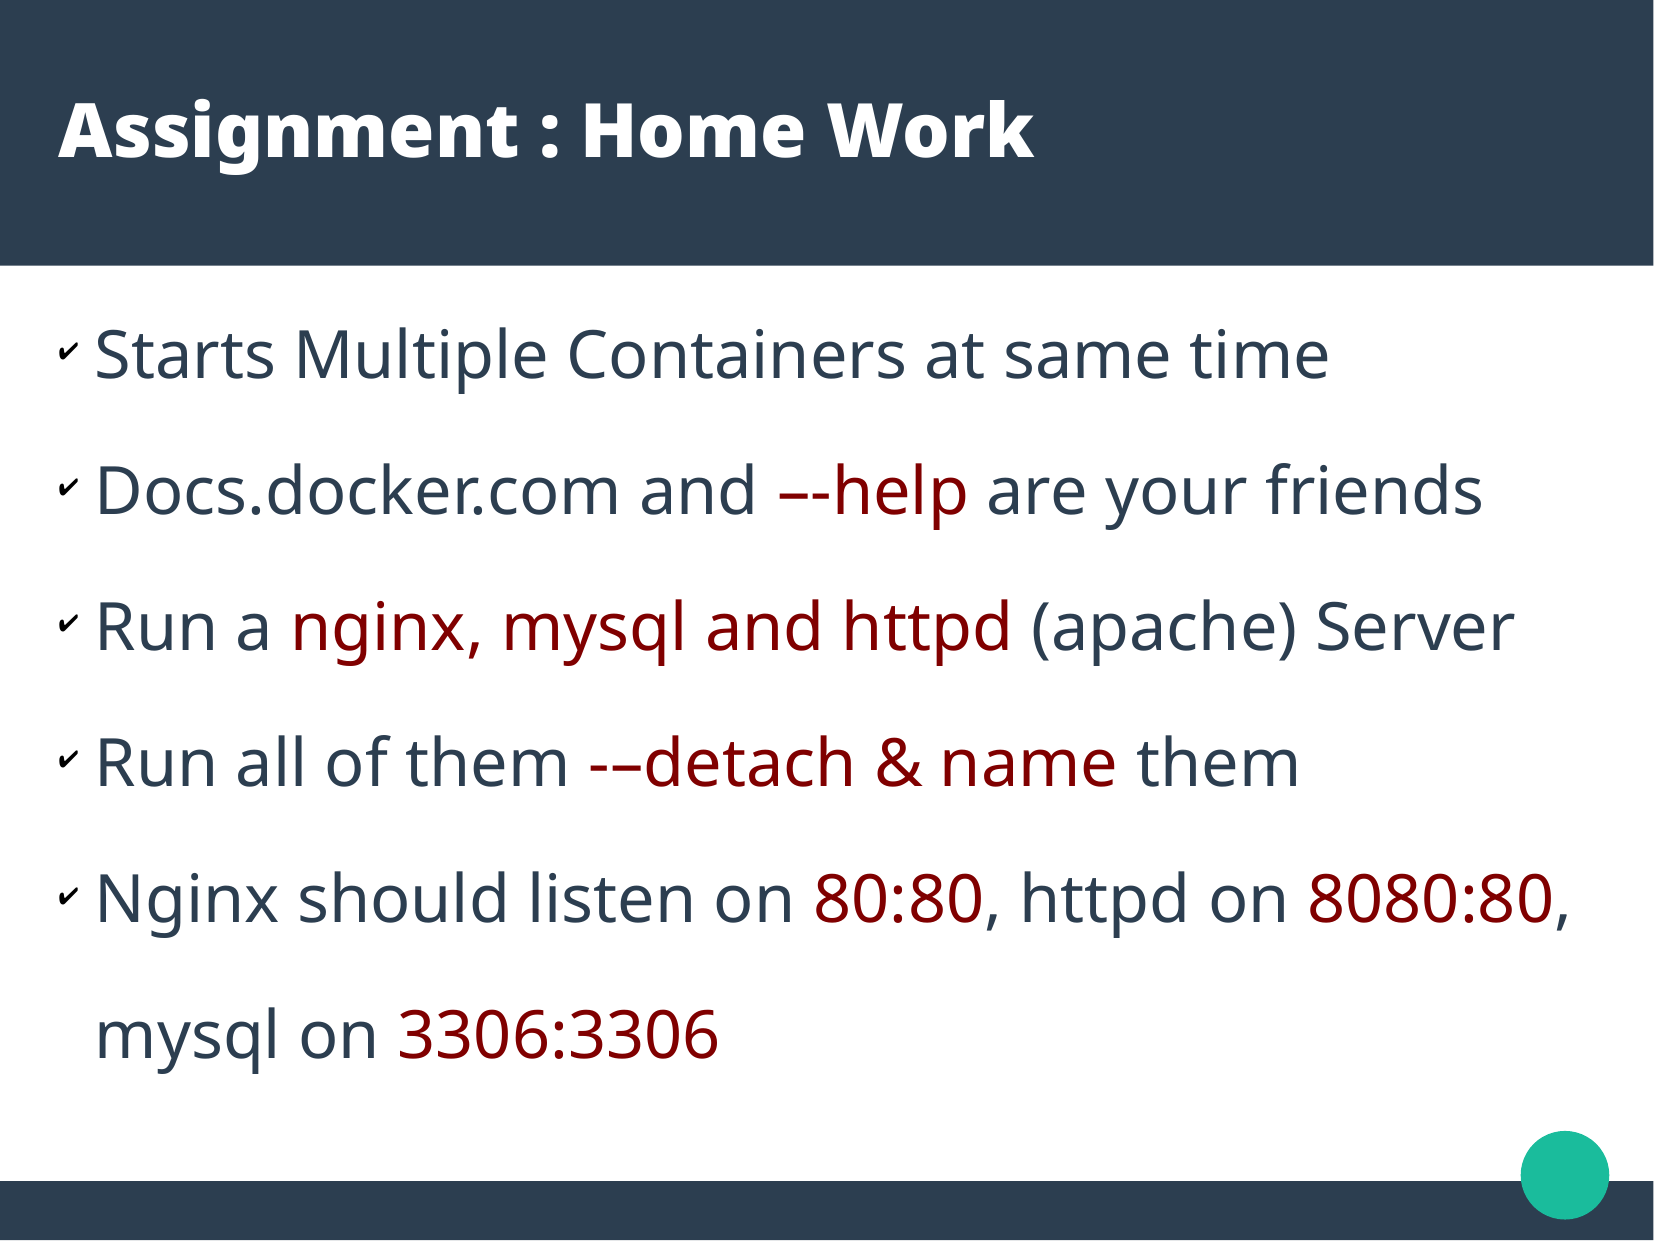

# Assignment : Home Work
Starts Multiple Containers at same time
Docs.docker.com and –-help are your friends
Run a nginx, mysql and httpd (apache) Server
Run all of them -–detach & name them
Nginx should listen on 80:80, httpd on 8080:80, mysql on 3306:3306